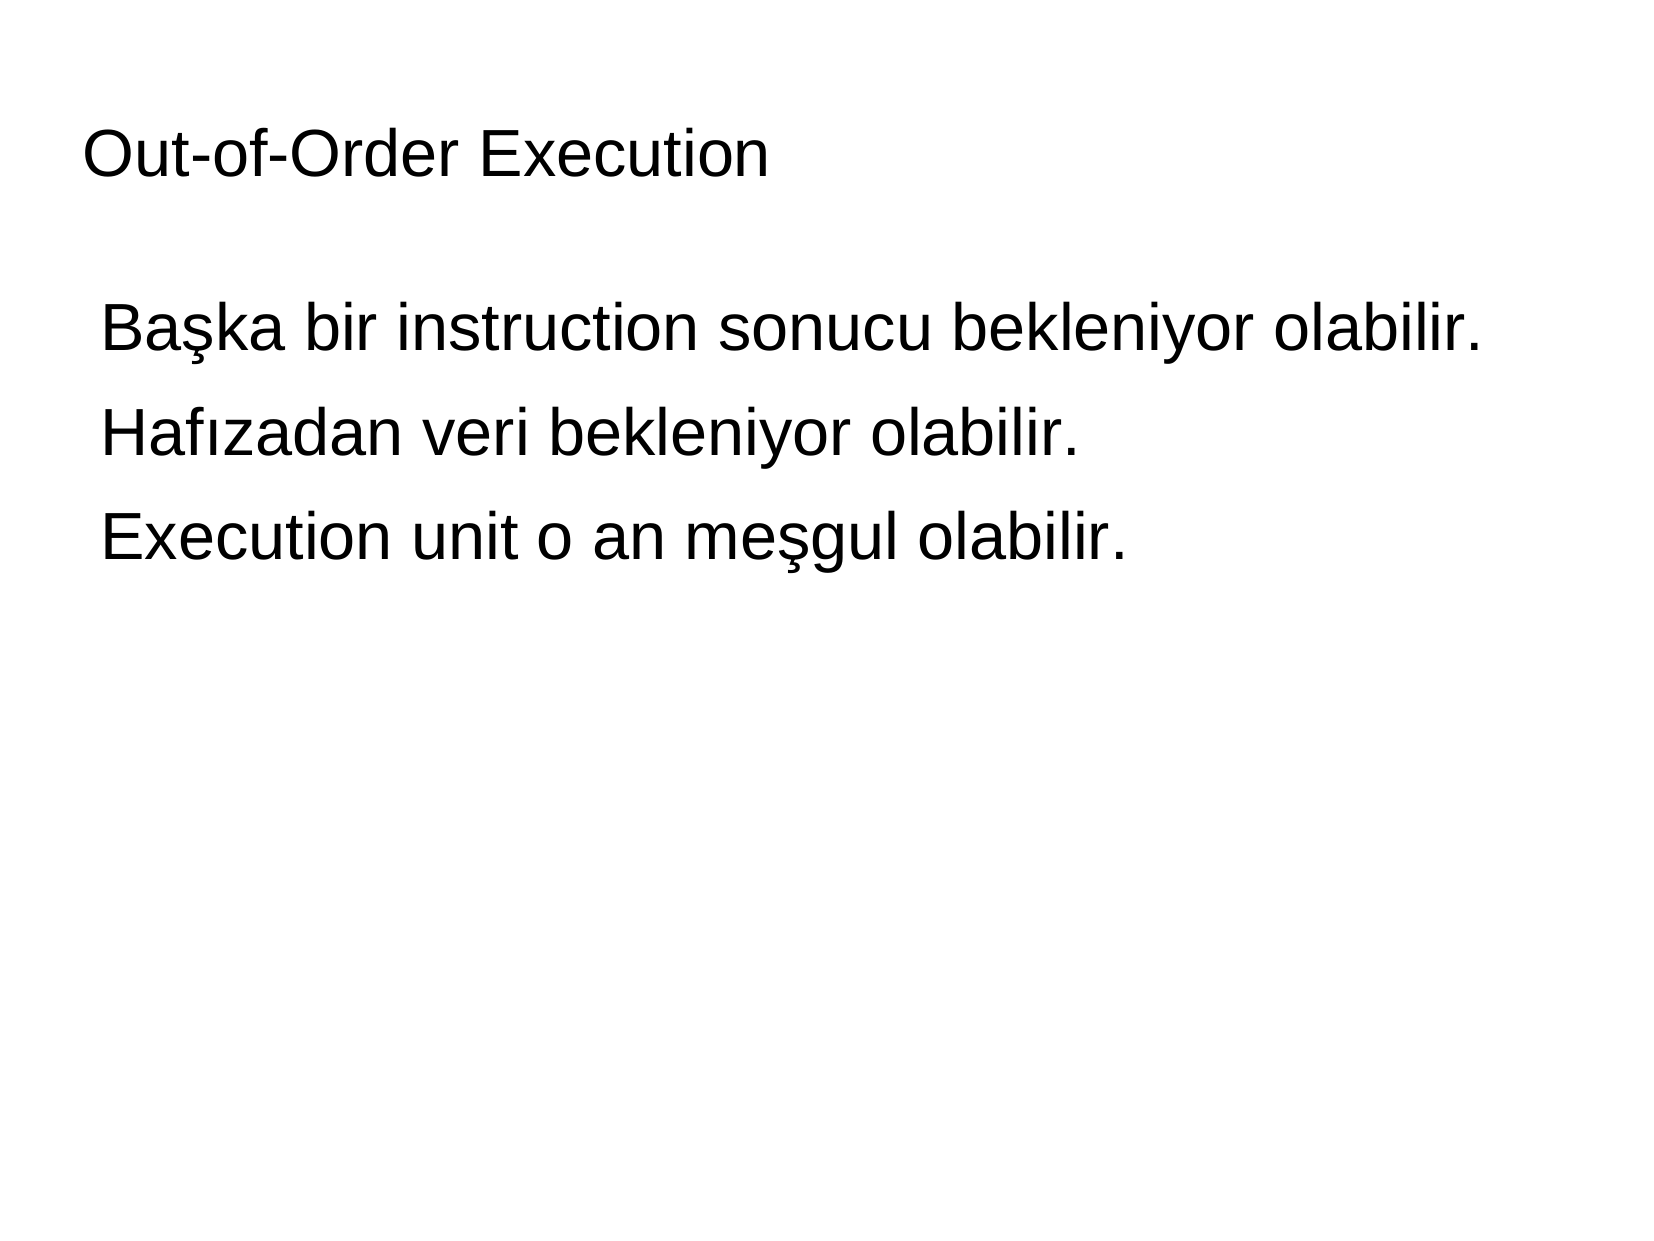

# Out-of-Order Execution
Başka bir instruction sonucu bekleniyor olabilir.
Hafızadan veri bekleniyor olabilir.
Execution unit o an meşgul olabilir.